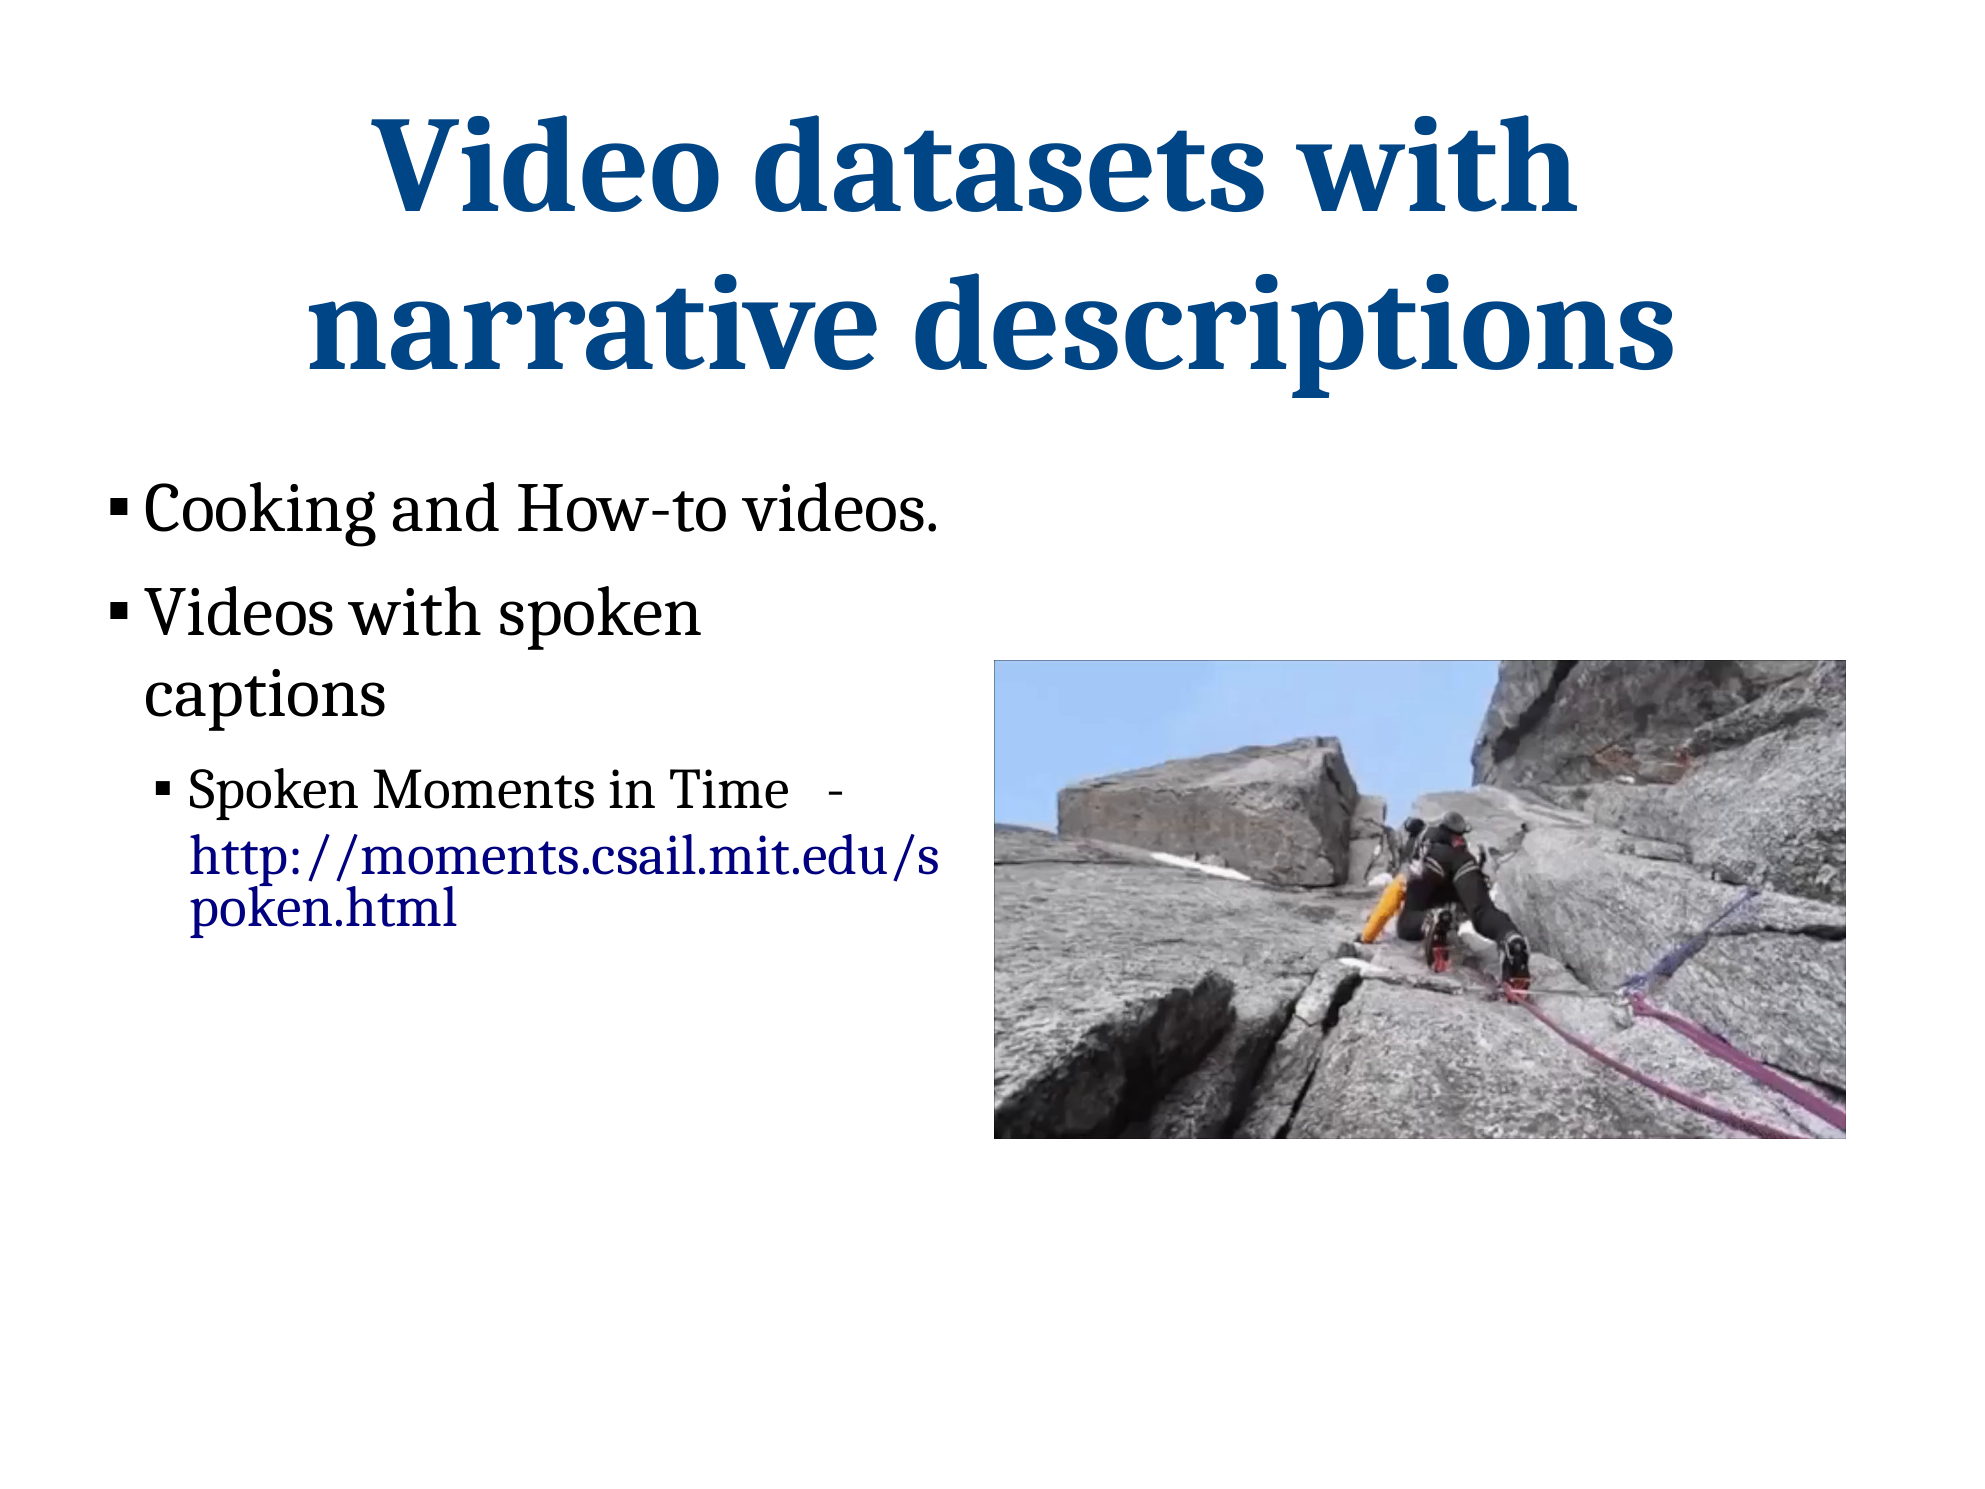

# Video datasets with narrative descriptions
Cooking and How-to videos.
Videos with spoken captions
Spoken Moments in Time	 - http://moments.csail.mit.edu/spoken.html